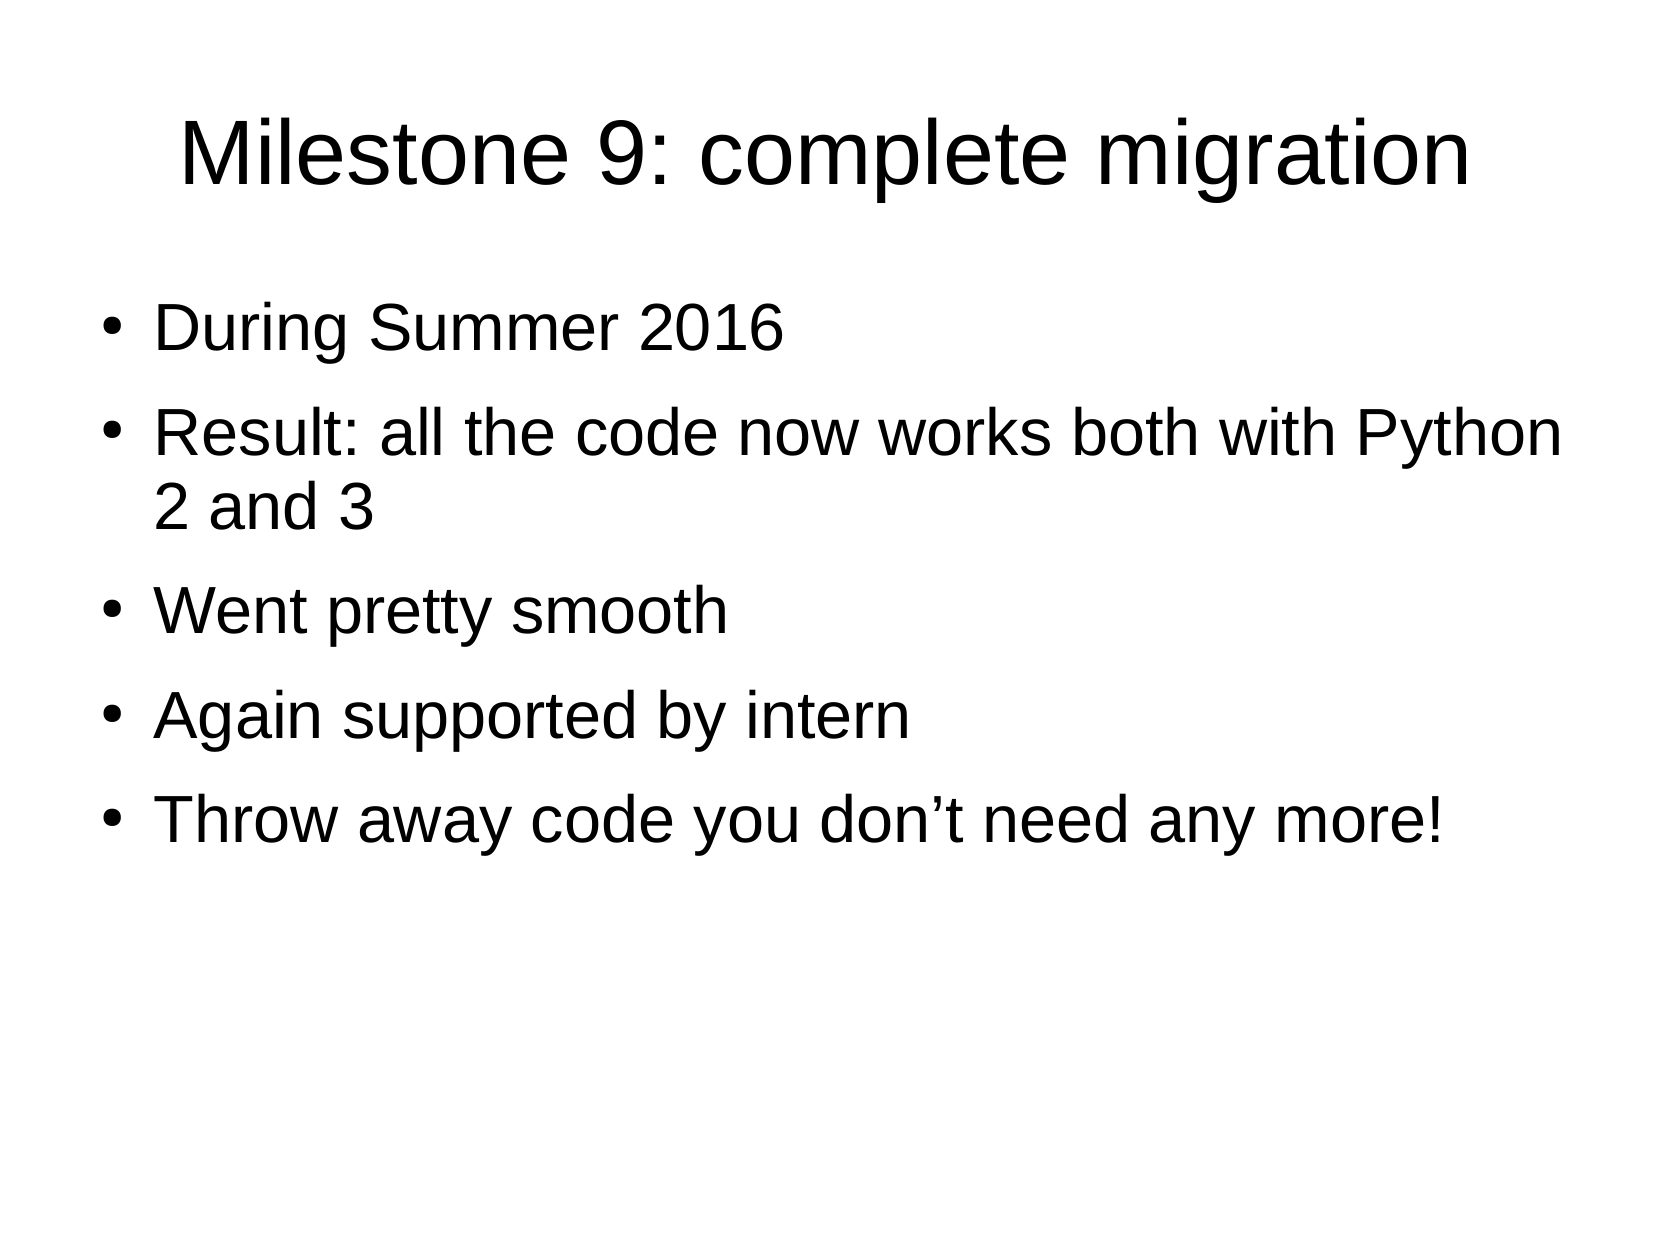

# Milestone 9: complete migration
During Summer 2016
Result: all the code now works both with Python 2 and 3
Went pretty smooth
Again supported by intern
Throw away code you don’t need any more!